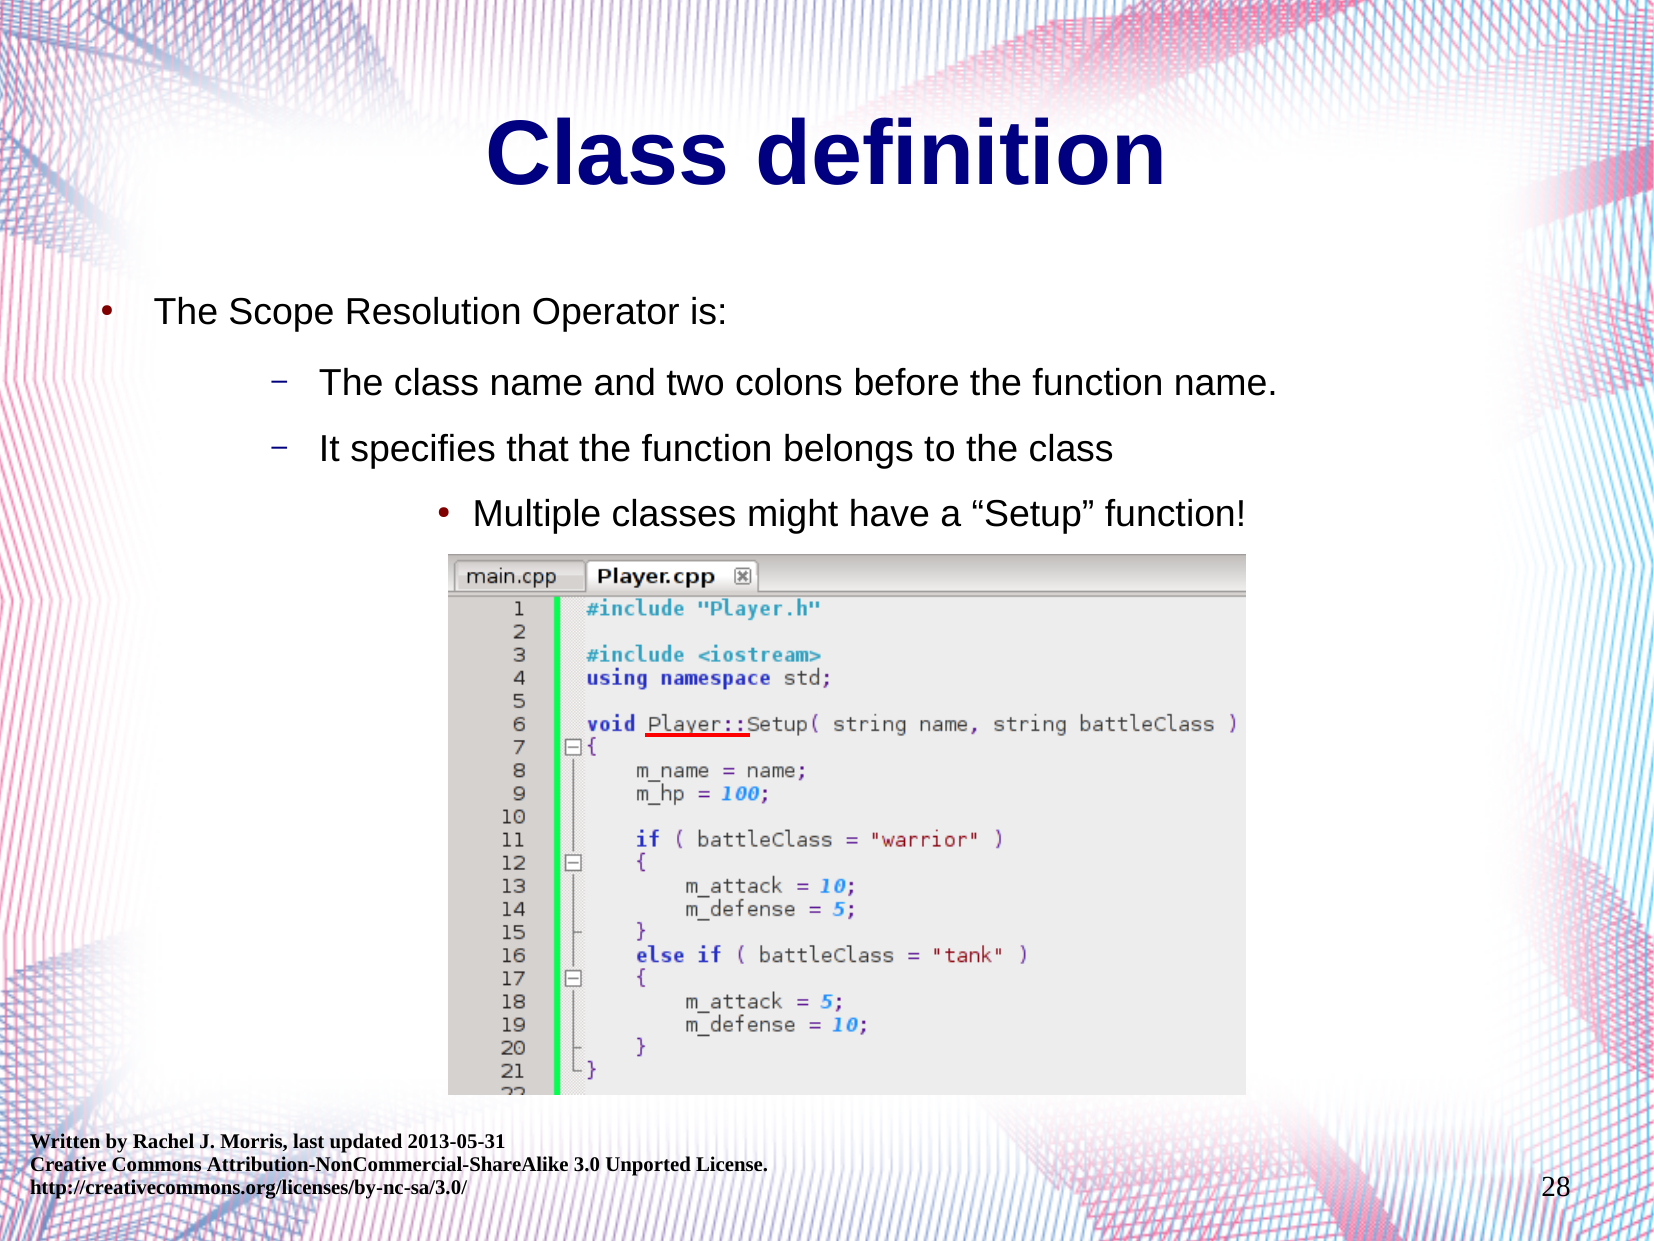

# Class definition
The Scope Resolution Operator is:
The class name and two colons before the function name.
It specifies that the function belongs to the class
Multiple classes might have a “Setup” function!
28